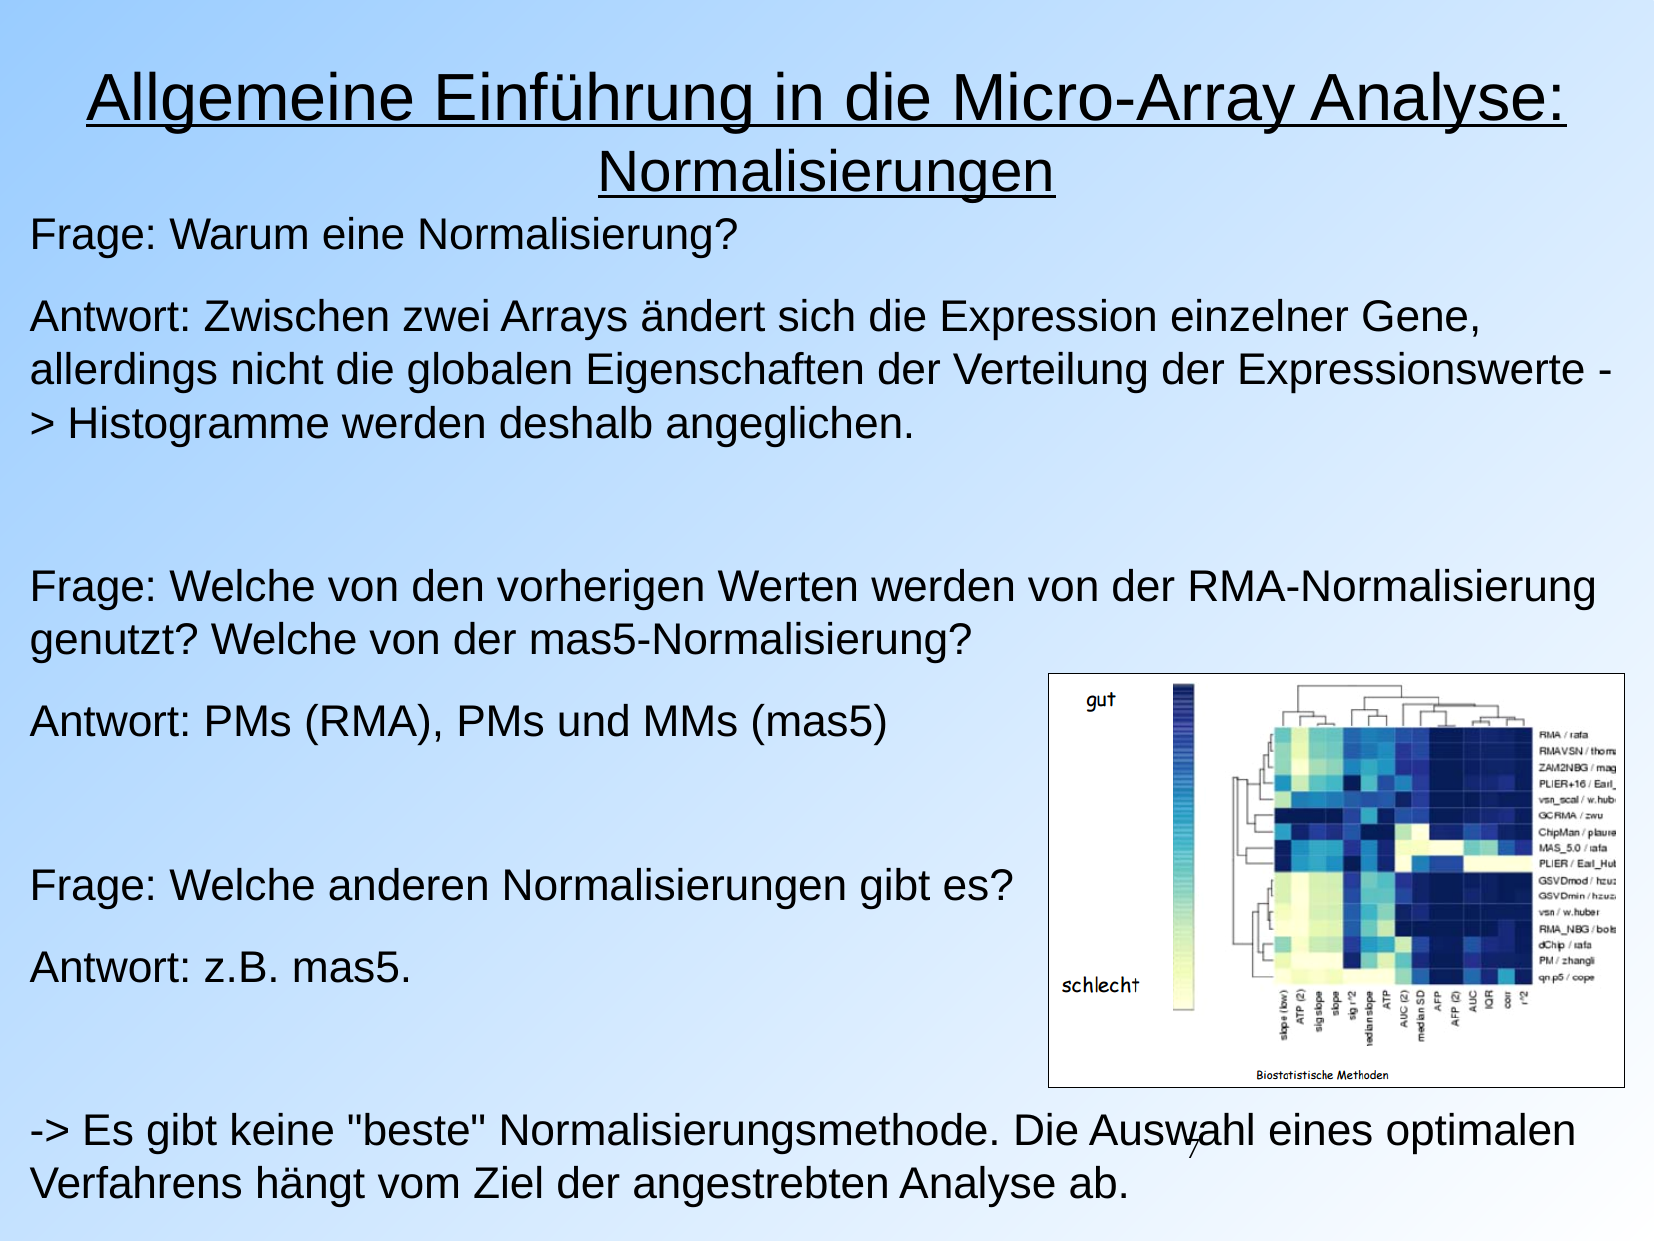

# Allgemeine Einführung in die Micro-Array Analyse: Normalisierungen
Frage: Warum eine Normalisierung?
Antwort: Zwischen zwei Arrays ändert sich die Expression einzelner Gene, allerdings nicht die globalen Eigenschaften der Verteilung der Expressionswerte -> Histogramme werden deshalb angeglichen.
Frage: Welche von den vorherigen Werten werden von der RMA-Normalisierung genutzt? Welche von der mas5-Normalisierung?
Antwort: PMs (RMA), PMs und MMs (mas5)
Frage: Welche anderen Normalisierungen gibt es?
Antwort: z.B. mas5.
-> Es gibt keine "beste" Normalisierungsmethode. Die Auswahl eines optimalen Verfahrens hängt vom Ziel der angestrebten Analyse ab.